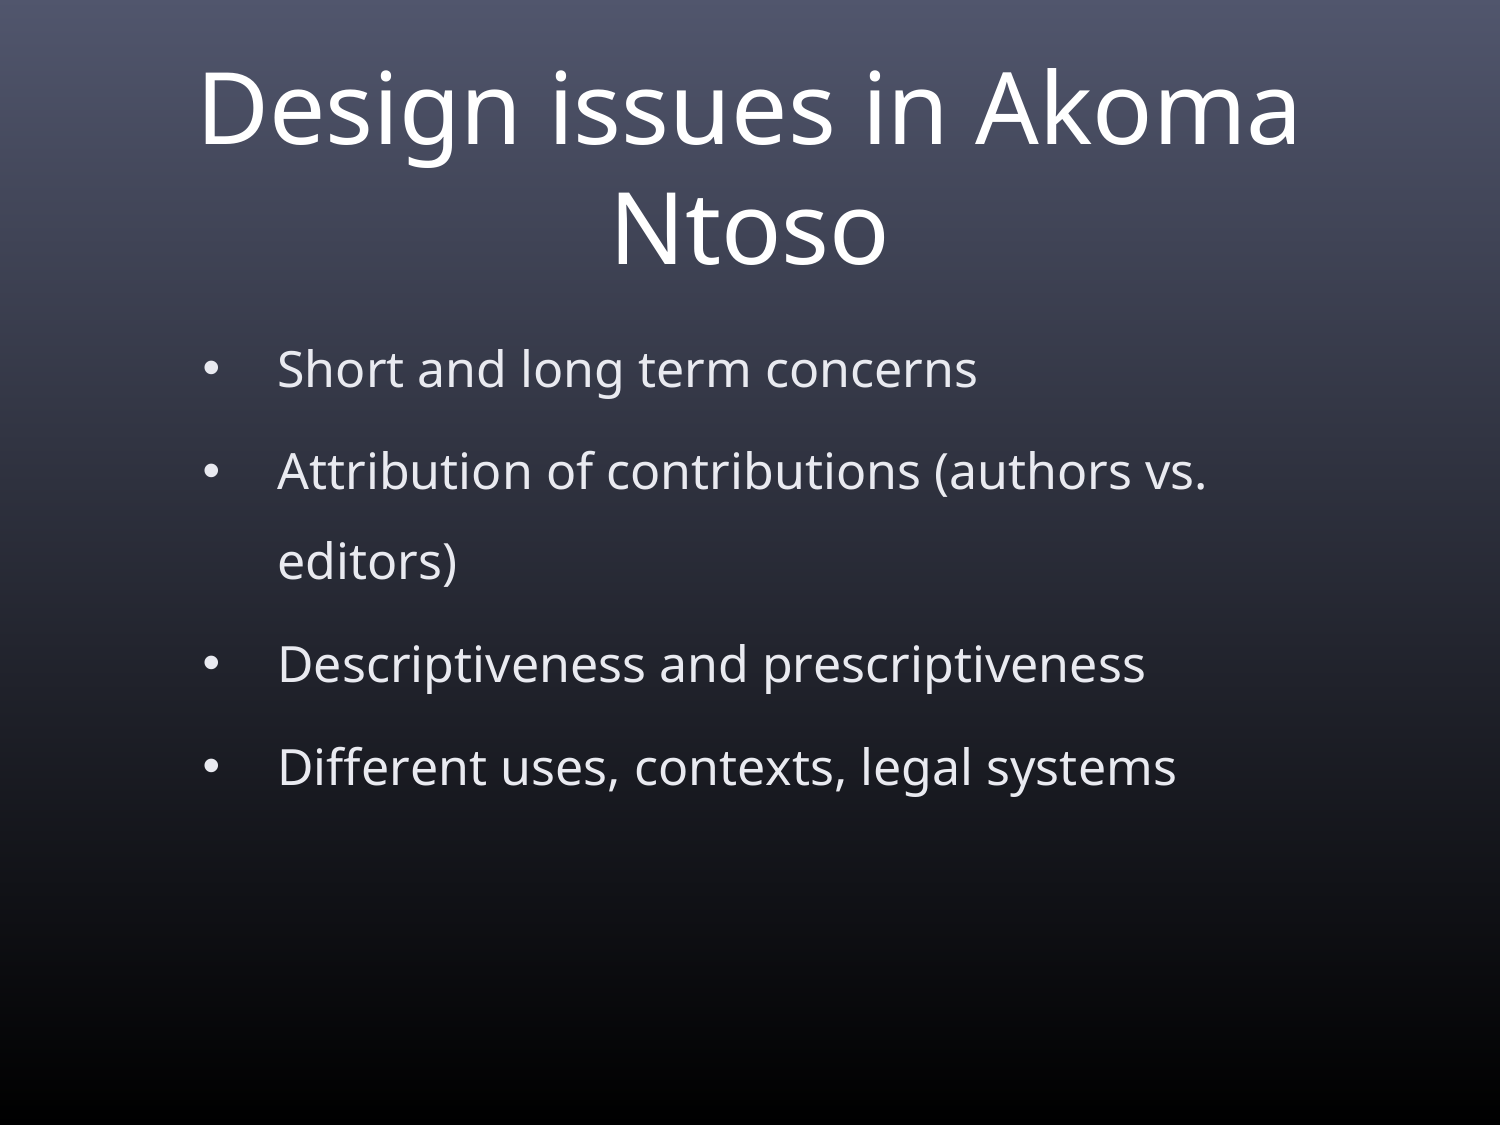

# Design issues in Akoma Ntoso
Short and long term concerns
Attribution of contributions (authors vs. editors)
Descriptiveness and prescriptiveness
Different uses, contexts, legal systems